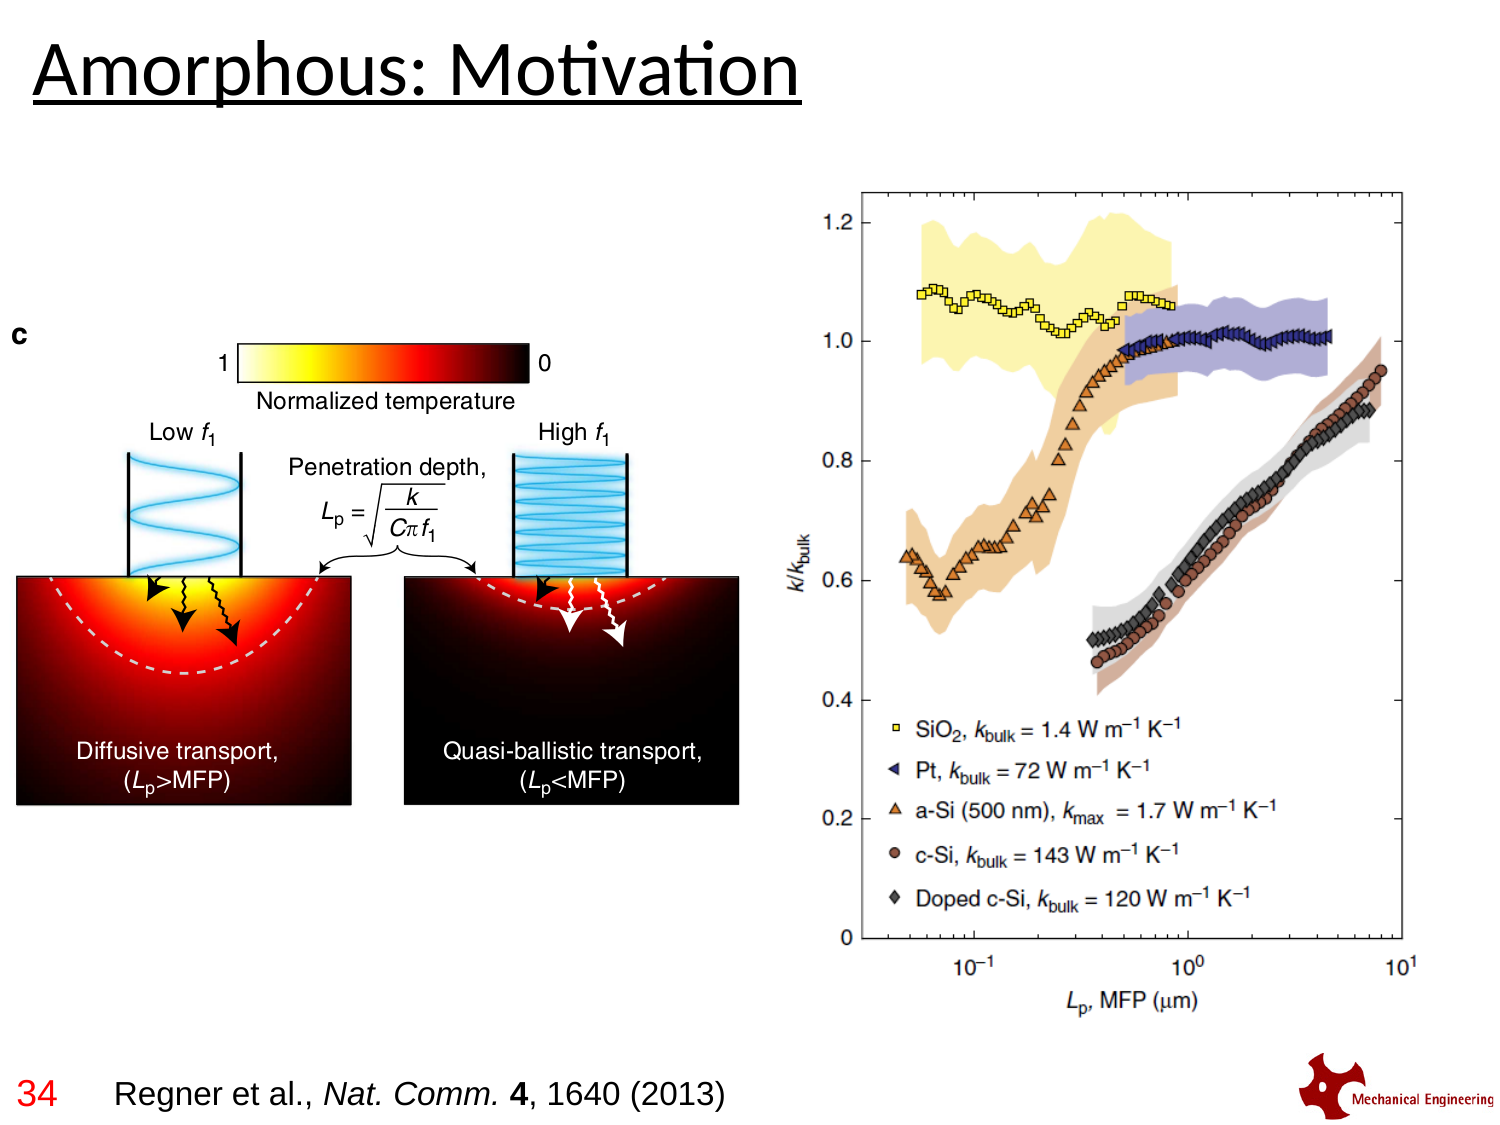

# Amorphous: Motivation
Regner et al., Nat. Comm. 4, 1640 (2013)